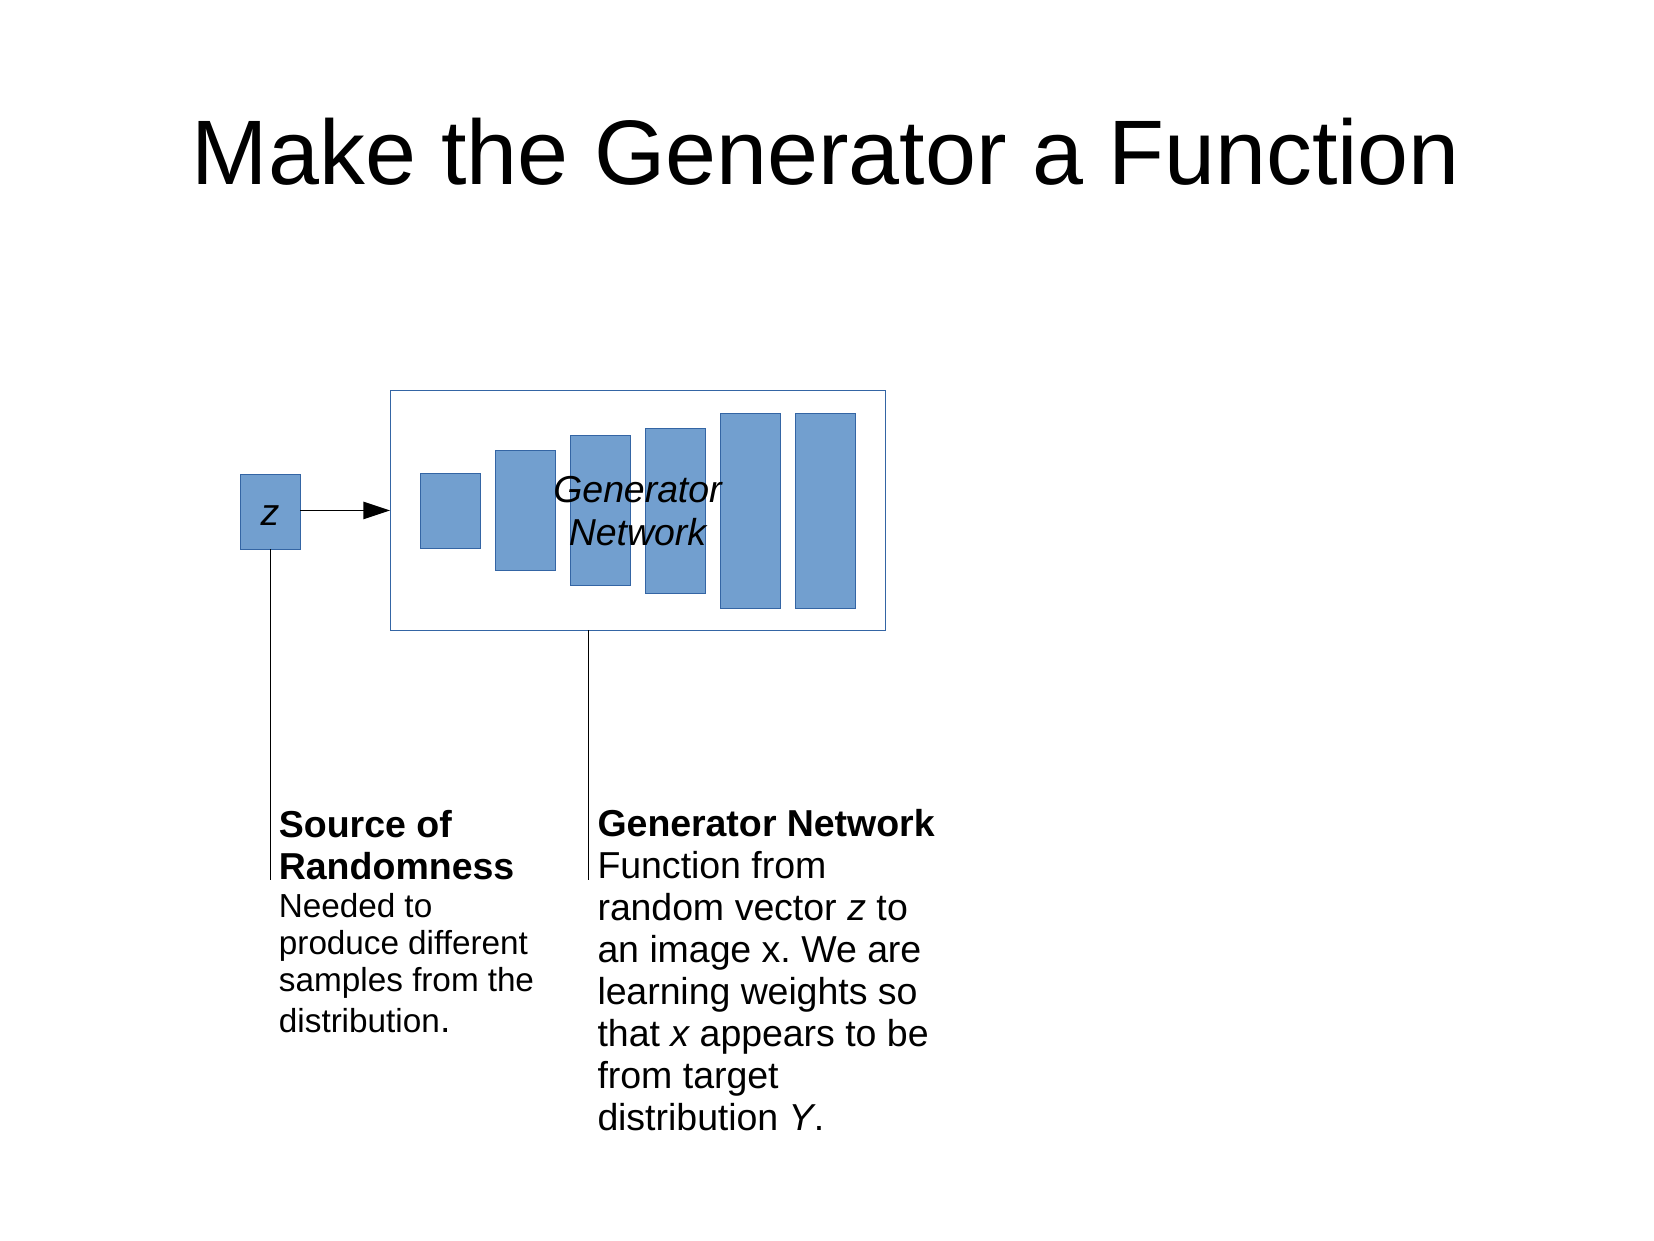

# Make the Generator a Function
Generator
Network
z
Generator Network
Function from random vector z to an image x. We are learning weights so that x appears to be from target distribution Y.
Source of Randomness
Needed to produce different samples from the distribution.